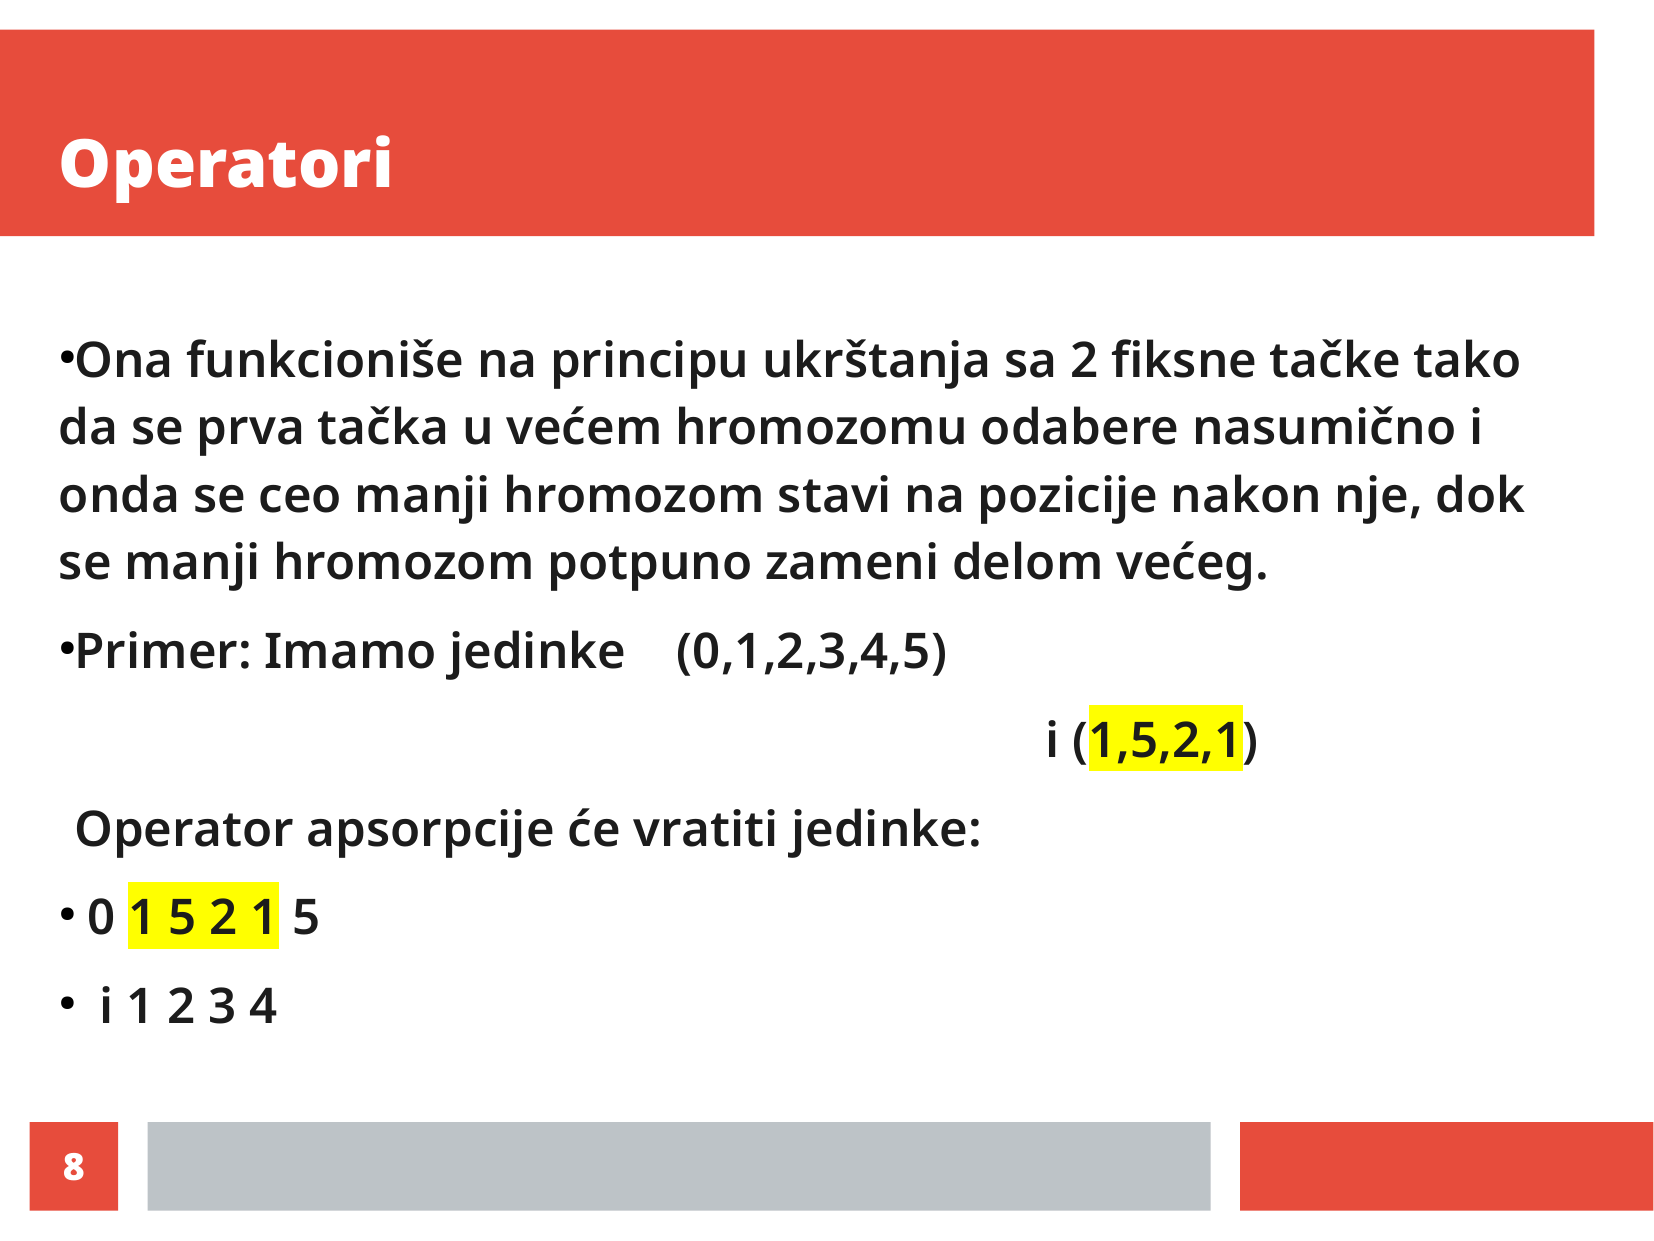

# Operatori
Ona funkcioniše na principu ukrštanja sa 2 fiksne tačke tako da se prva tačka u većem hromozomu odabere nasumično i onda se ceo manji hromozom stavi na pozicije nakon nje, dok se manji hromozom potpuno zameni delom većeg.
Primer: Imamo jedinke (0,1,2,3,4,5)
i (1,5,2,1)
Operator apsorpcije će vratiti jedinke:
 0 1 5 2 1 5
 i 1 2 3 4
8